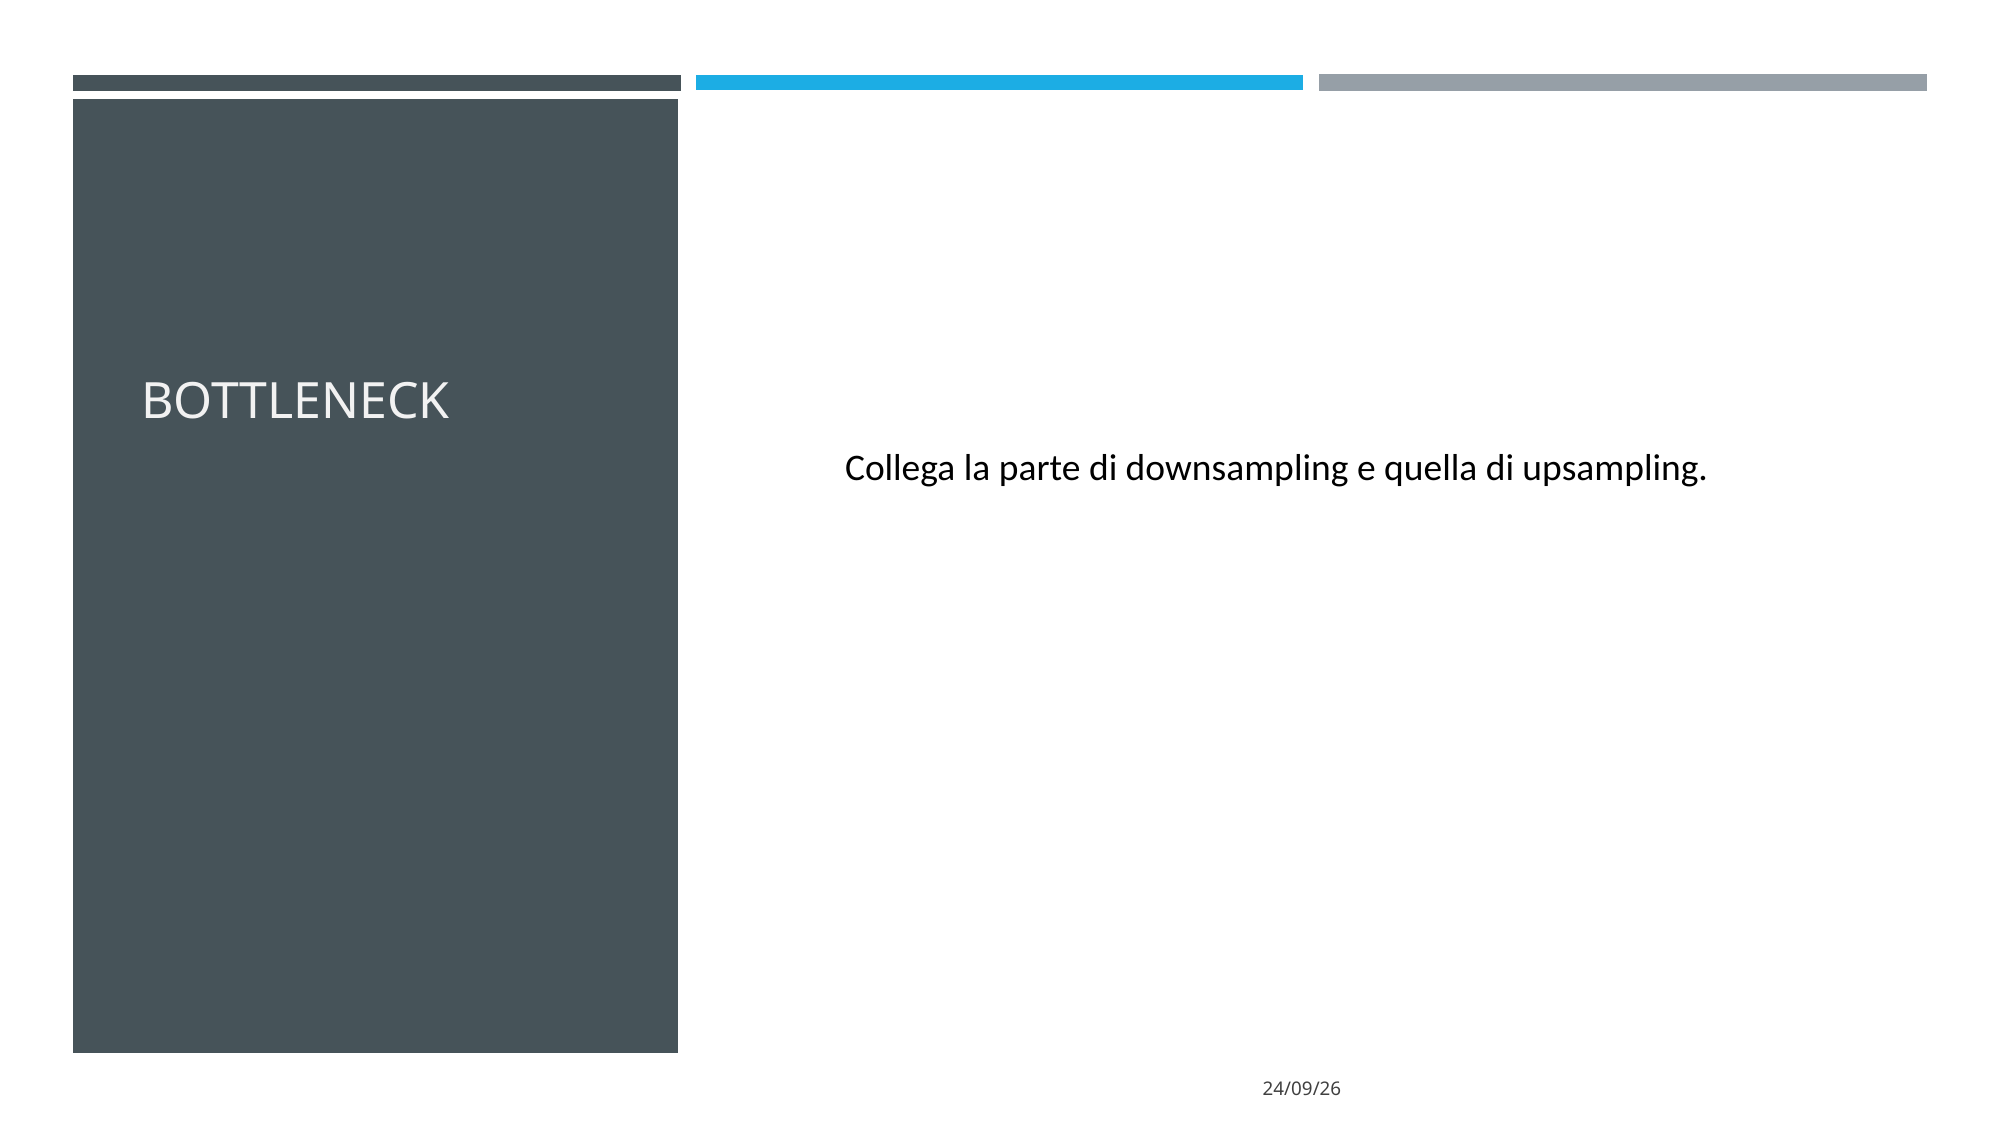

# BOTTLENECK
Collega la parte di downsampling e quella di upsampling.